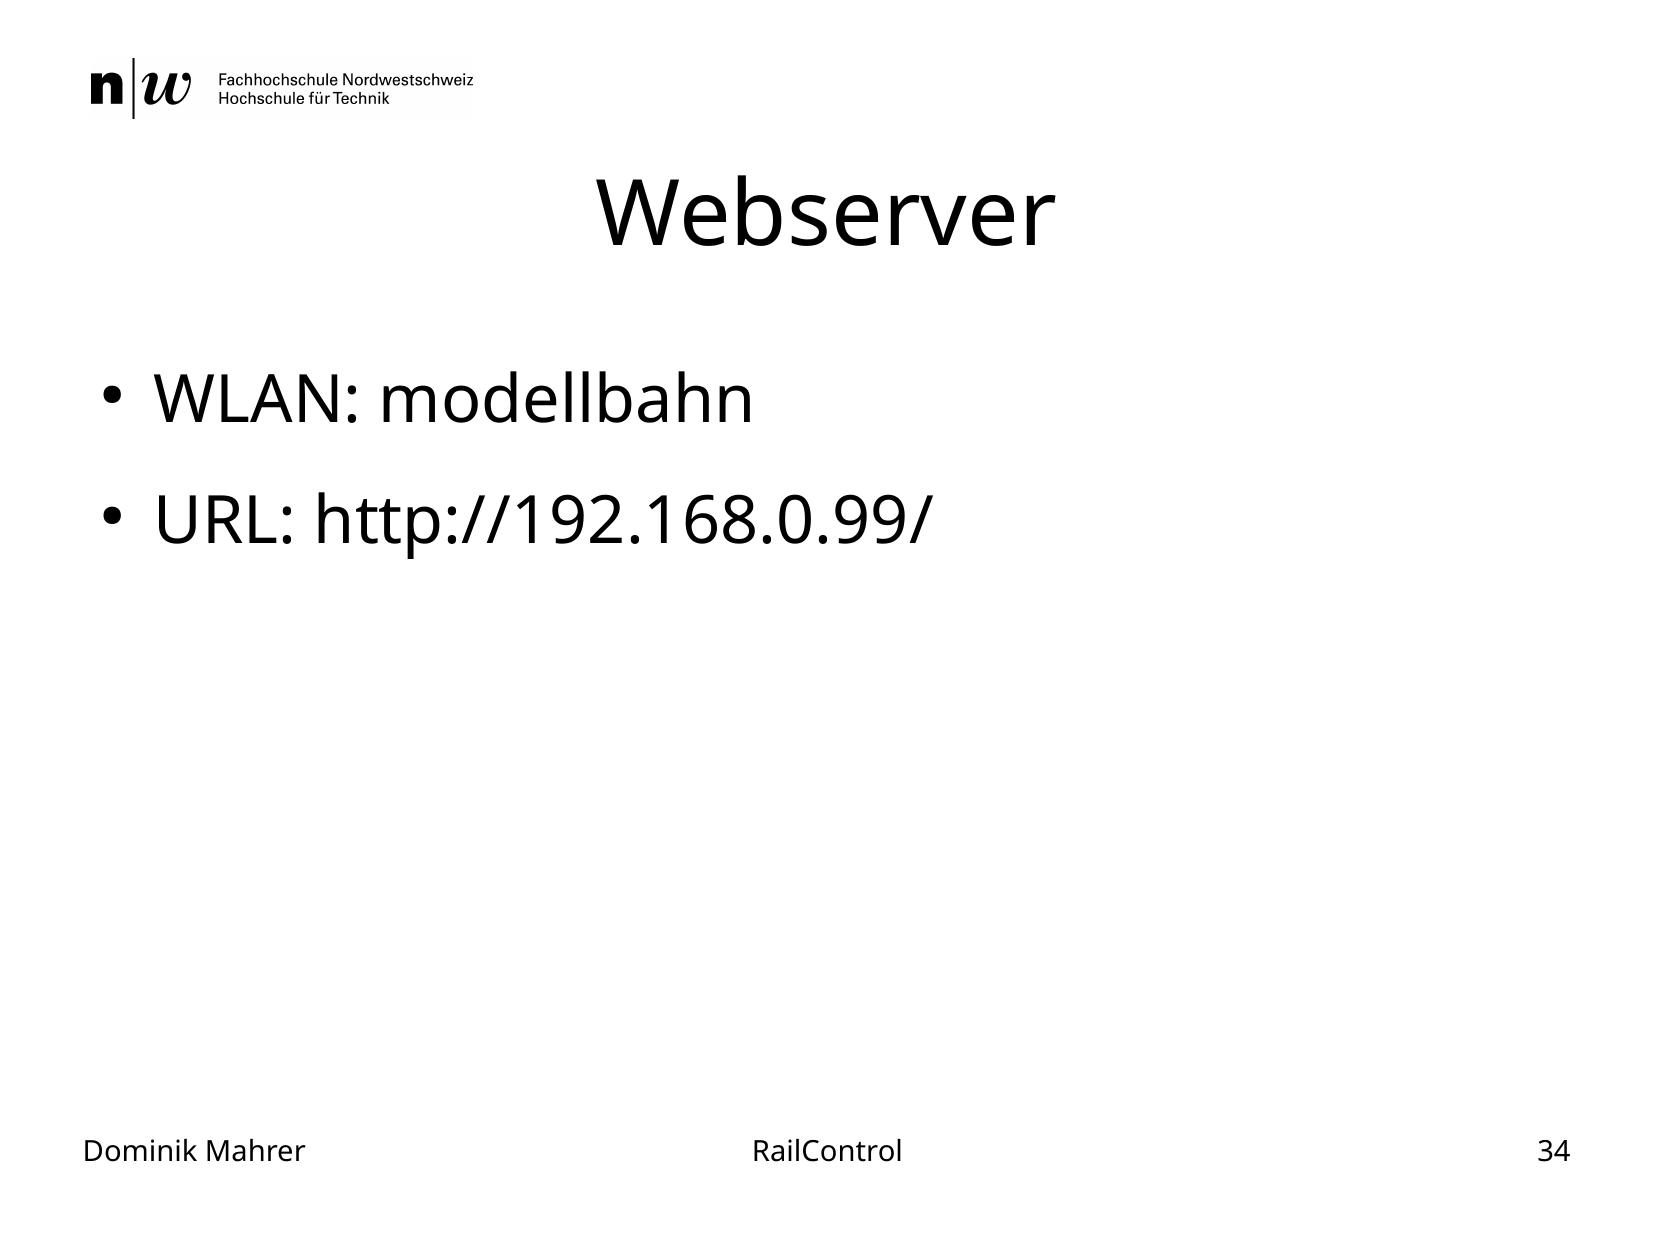

# Webserver
WLAN: modellbahn
URL: http://192.168.0.99/
Dominik Mahrer
RailControl
34